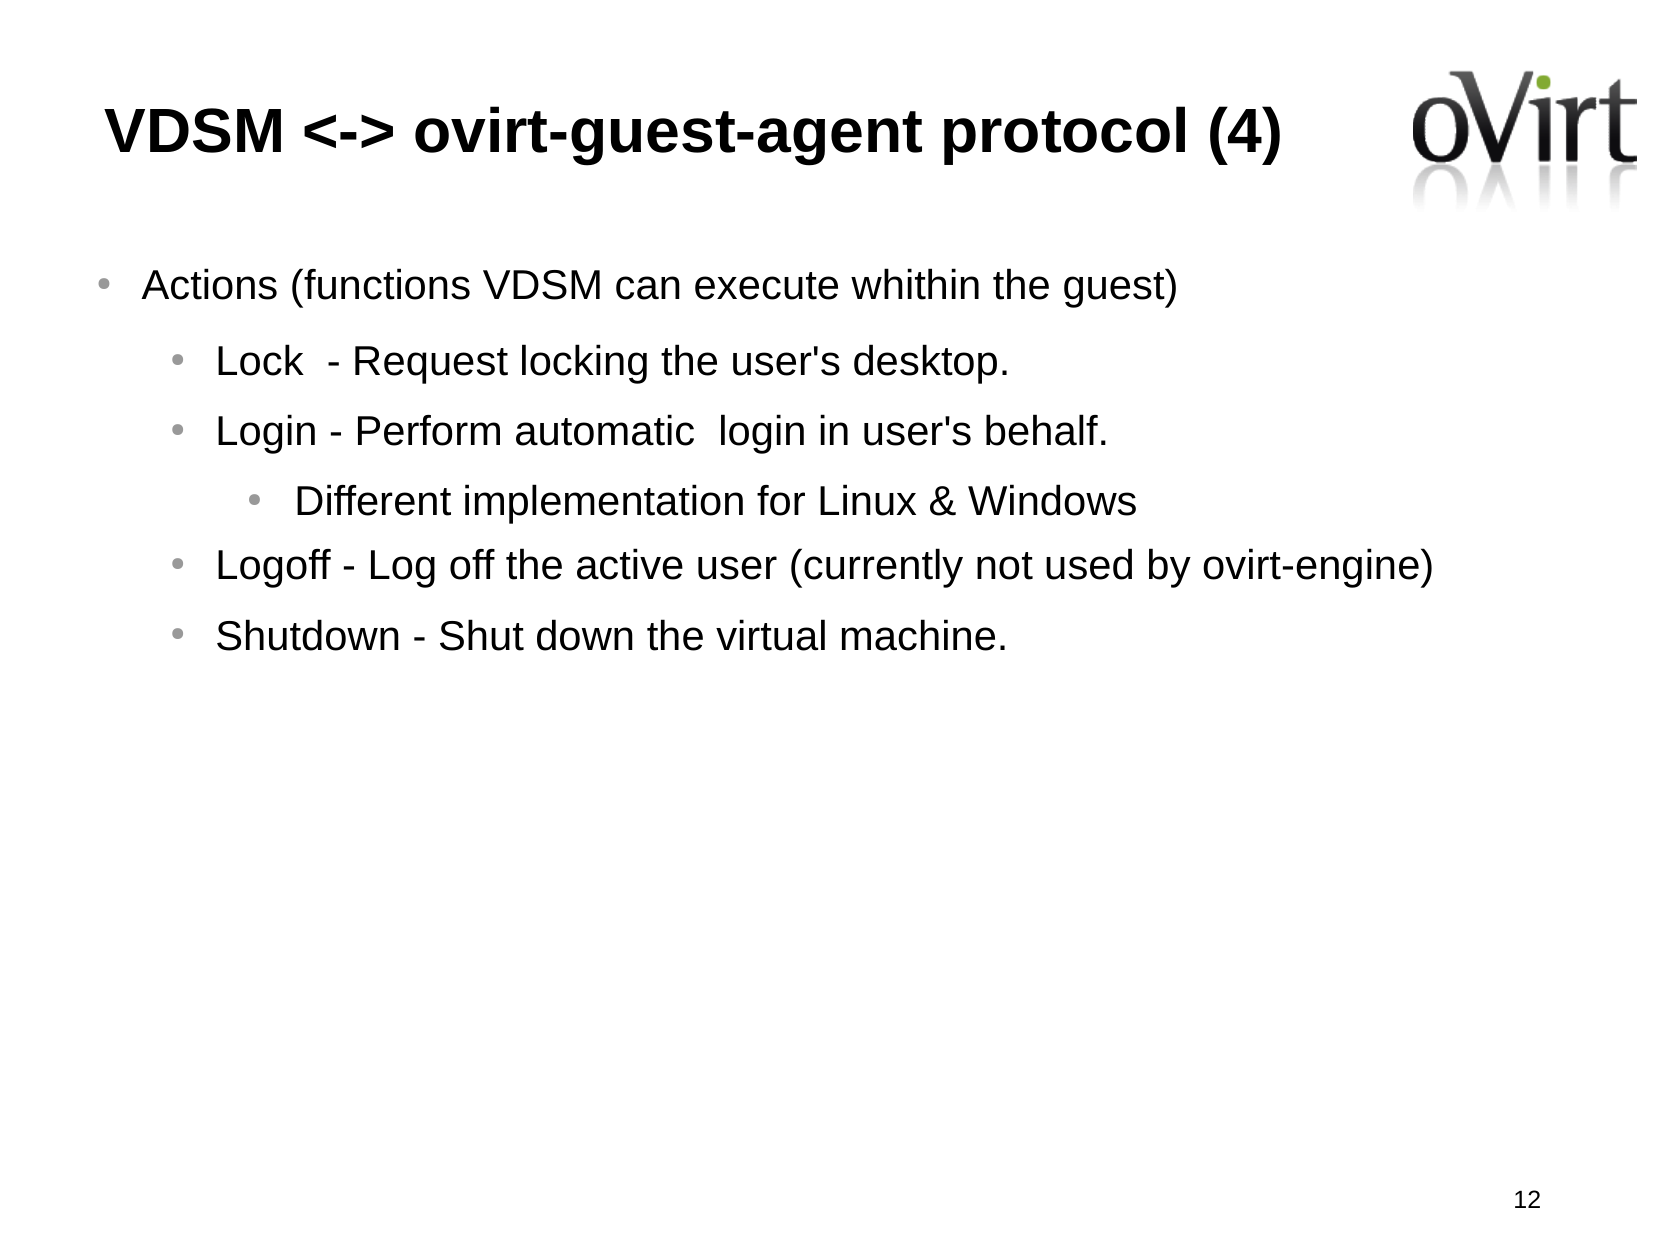

# VDSM <-> ovirt-guest-agent protocol (4)
Actions (functions VDSM can execute whithin the guest)
Lock - Request locking the user's desktop.
Login - Perform automatic login in user's behalf.
Different implementation for Linux & Windows
Logoff - Log off the active user (currently not used by ovirt-engine)
Shutdown - Shut down the virtual machine.